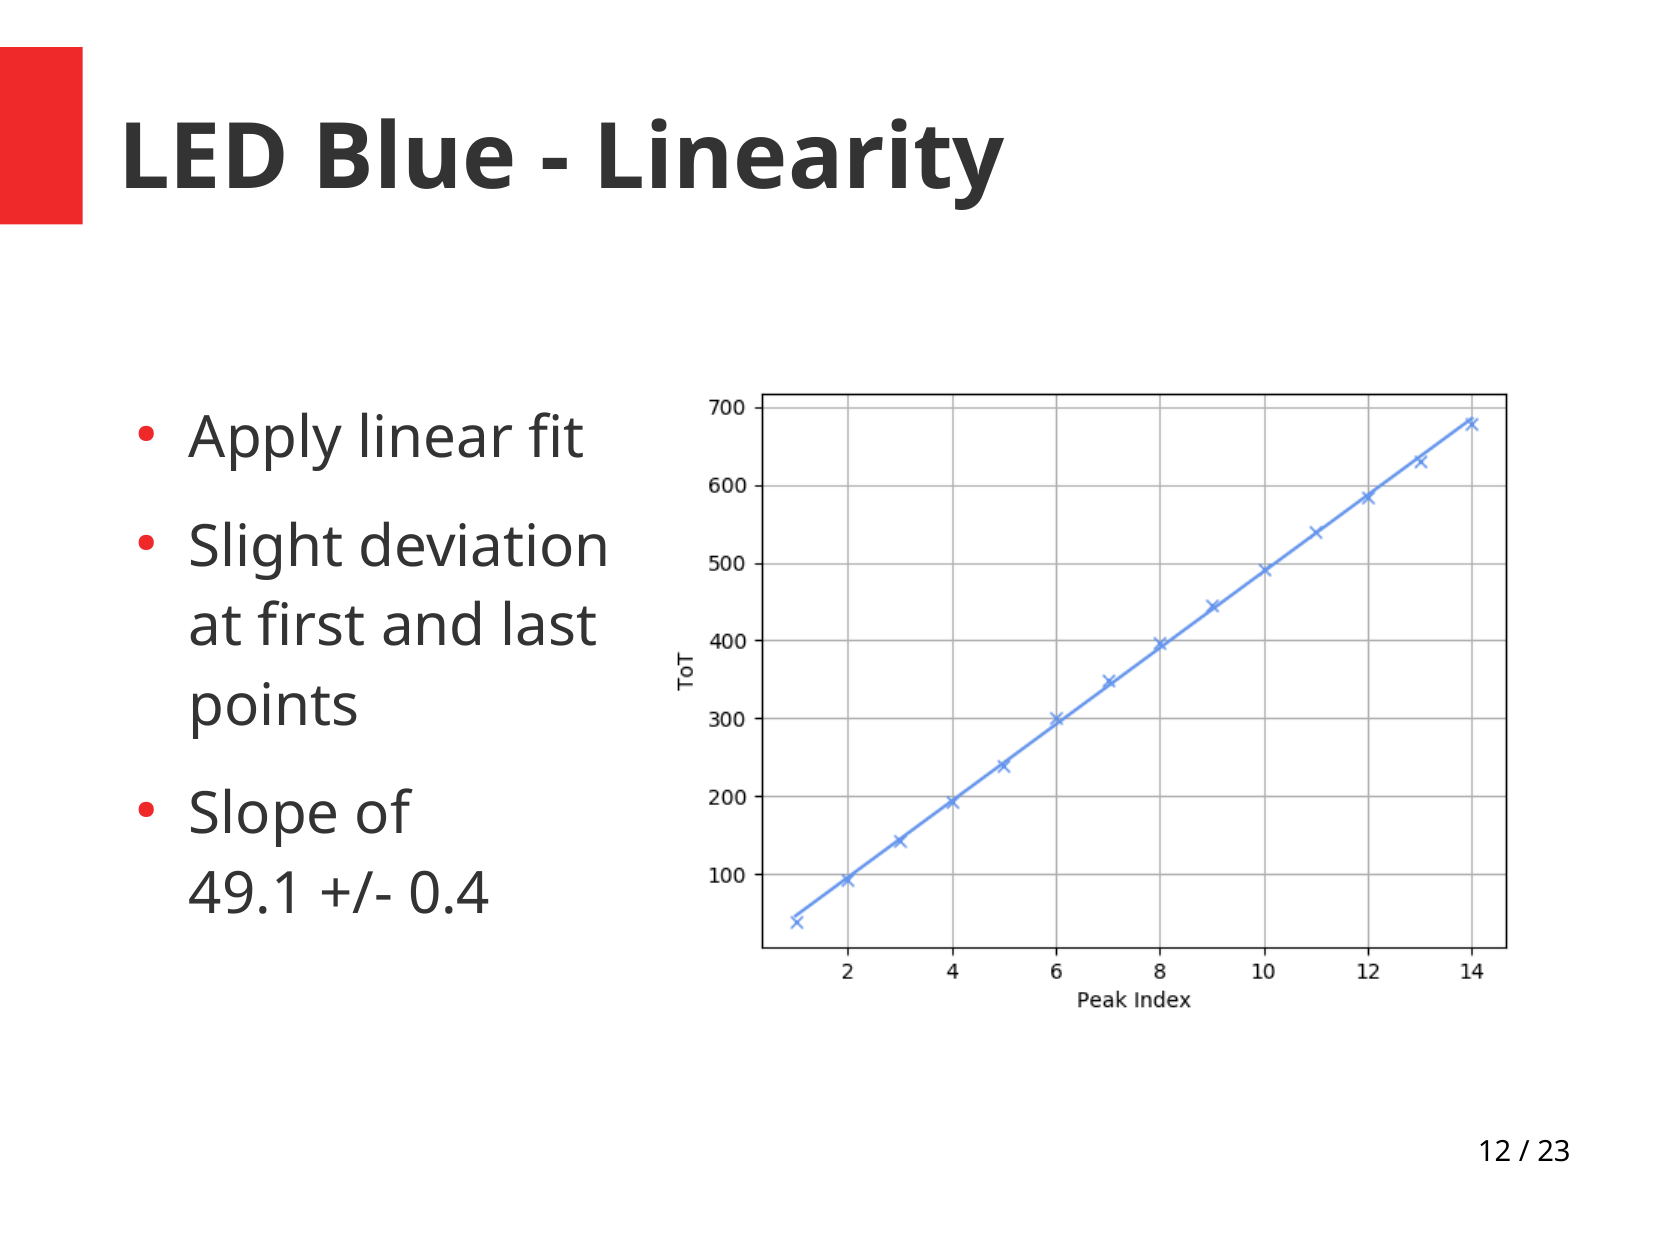

# LED Blue - Linearity
Apply linear fit
Slight deviation at first and last points
Slope of 49.1 +/- 0.4
12